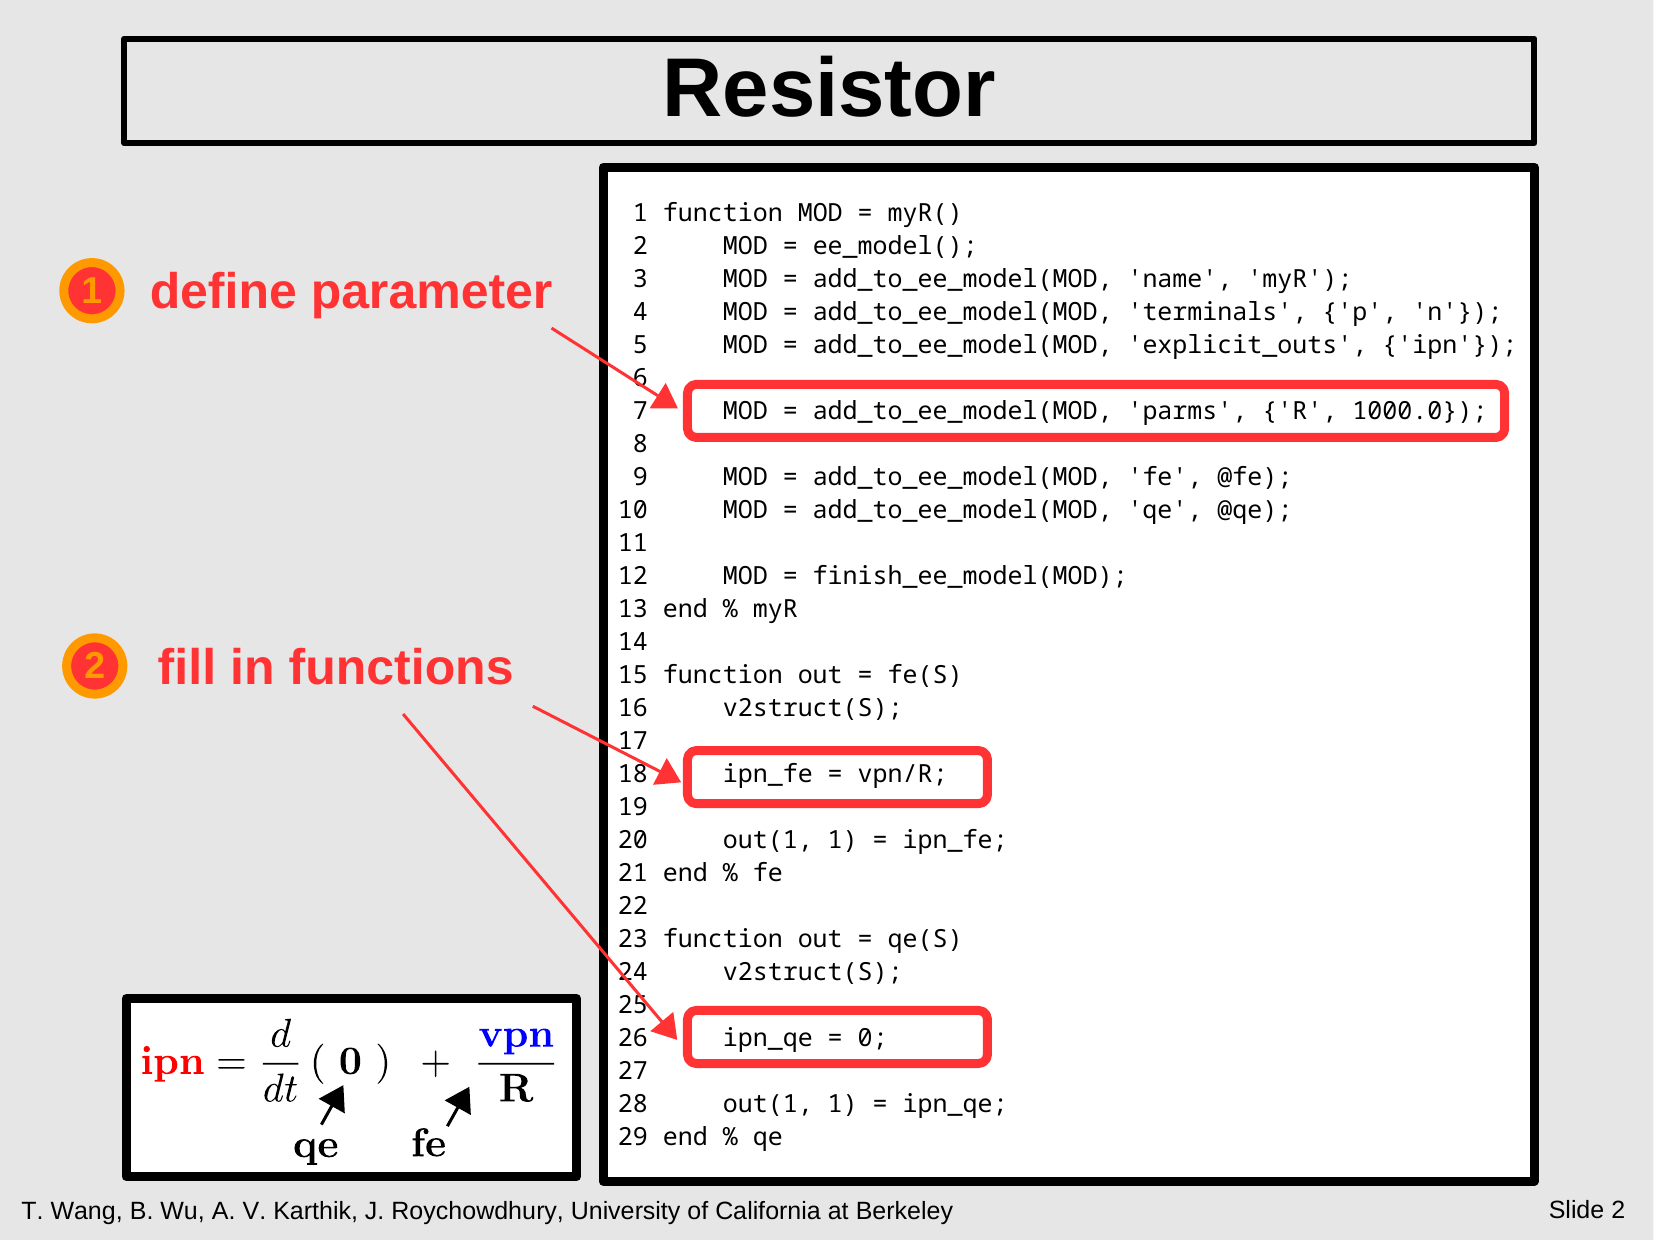

# Resistor
 1 function MOD = myR()
 2 MOD = ee_model();
 3 MOD = add_to_ee_model(MOD, 'name', 'myR');
 4 MOD = add_to_ee_model(MOD, 'terminals', {'p', 'n'});
 5 MOD = add_to_ee_model(MOD, 'explicit_outs', {'ipn'});
 6
 7 MOD = add_to_ee_model(MOD, 'parms', {'R', 1000.0});
 8
 9 MOD = add_to_ee_model(MOD, 'fe', @fe);
 10 MOD = add_to_ee_model(MOD, 'qe', @qe);
 11
 12 MOD = finish_ee_model(MOD);
 13 end % myR
 14
 15 function out = fe(S)
 16 v2struct(S);
 17
 18 ipn_fe = vpn/R;
 19
 20 out(1, 1) = ipn_fe;
 21 end % fe
 22
 23 function out = qe(S)
 24 v2struct(S);
 25
 26 ipn_qe = 0;
 27
 28 out(1, 1) = ipn_qe;
 29 end % qe
1
define parameter
2
fill in functions